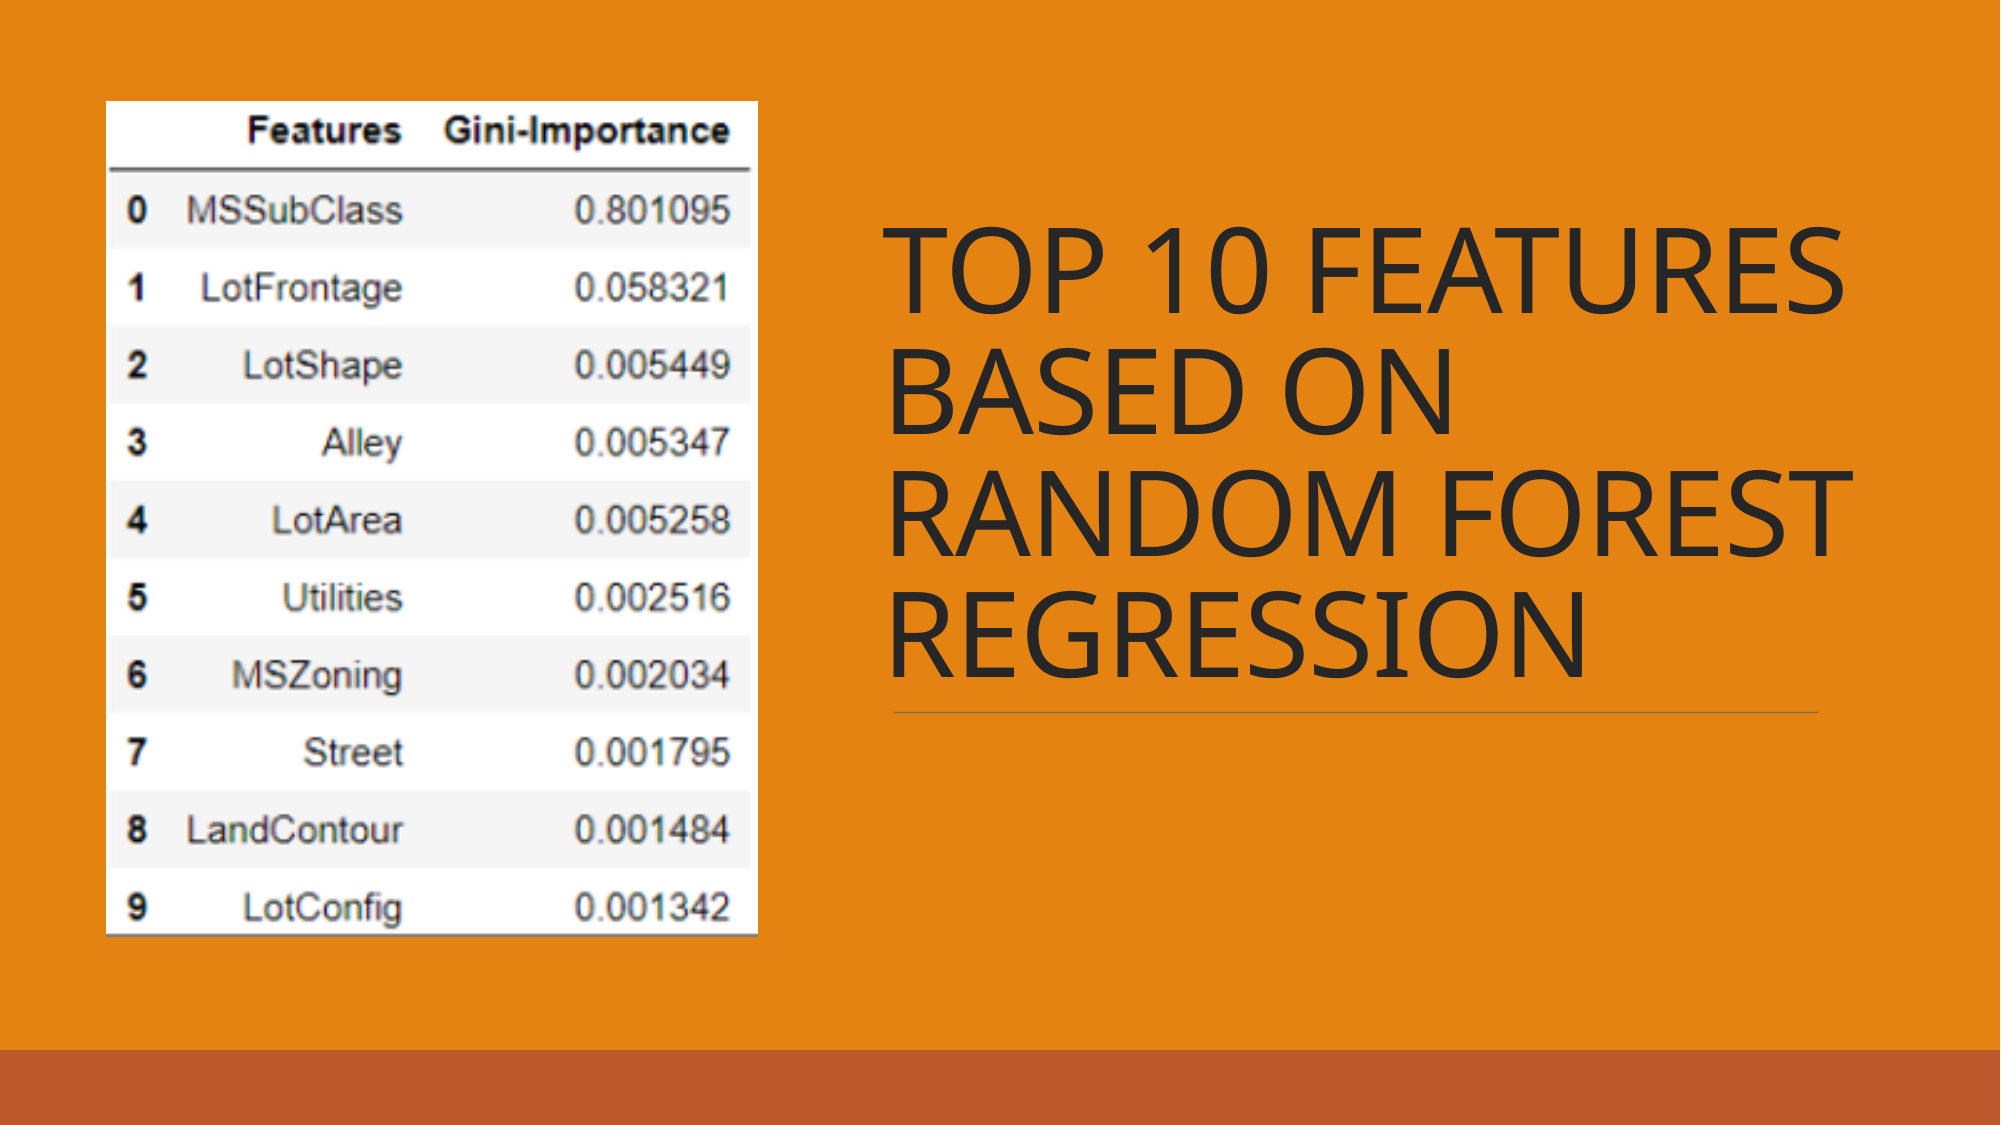

# TOP 10 FEATURES BASED ON RANDOM FOREST REGRESSION